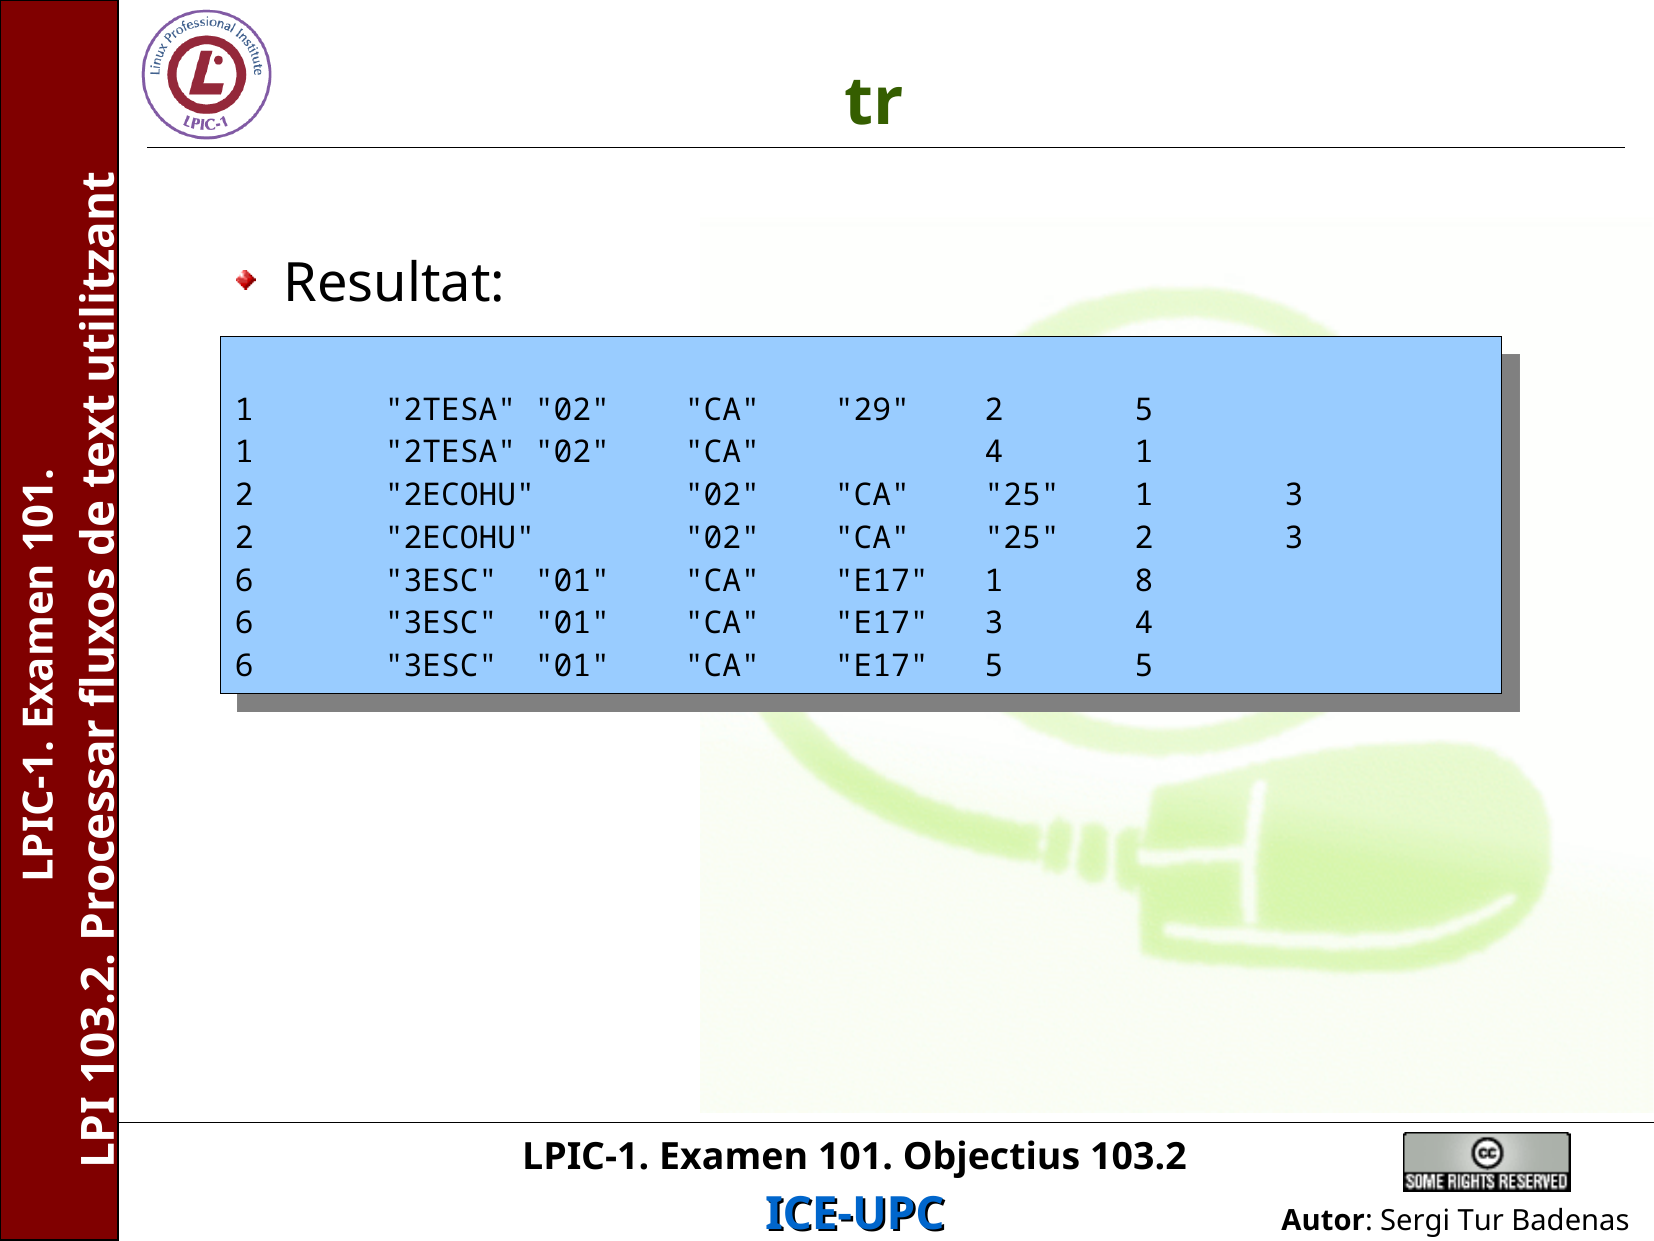

# tr
Resultat:
1 "2TESA" "02" "CA" "29" 2 5
1 "2TESA" "02" "CA" 4 1
2 "2ECOHU" "02" "CA" "25" 1 3
2 "2ECOHU" "02" "CA" "25" 2 3
6 "3ESC" "01" "CA" "E17" 1 8
6 "3ESC" "01" "CA" "E17" 3 4
6 "3ESC" "01" "CA" "E17" 5 5